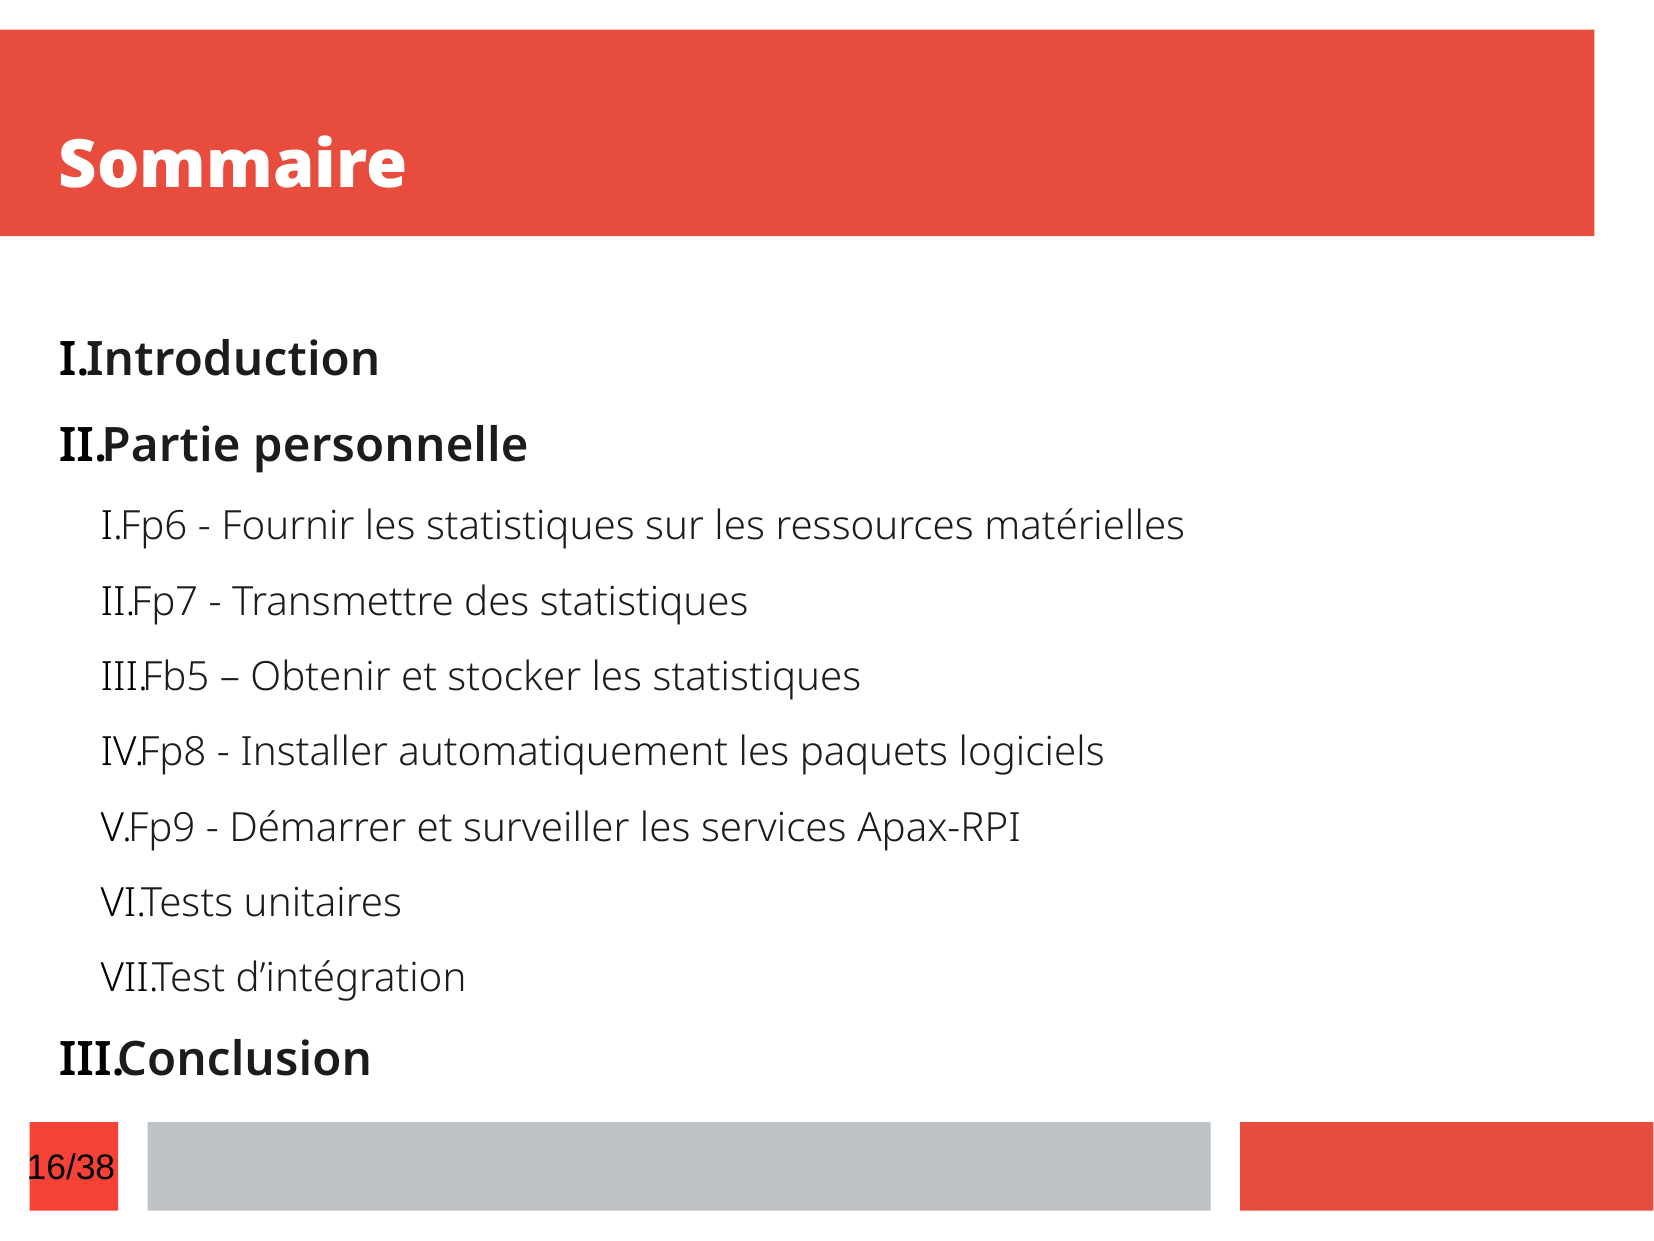

# Sommaire
Introduction
Partie personnelle
Fp6 - Fournir les statistiques sur les ressources matérielles
Fp7 - Transmettre des statistiques
Fb5 – Obtenir et stocker les statistiques
Fp8 - Installer automatiquement les paquets logiciels
Fp9 - Démarrer et surveiller les services Apax-RPI
Tests unitaires
Test d’intégration
Conclusion